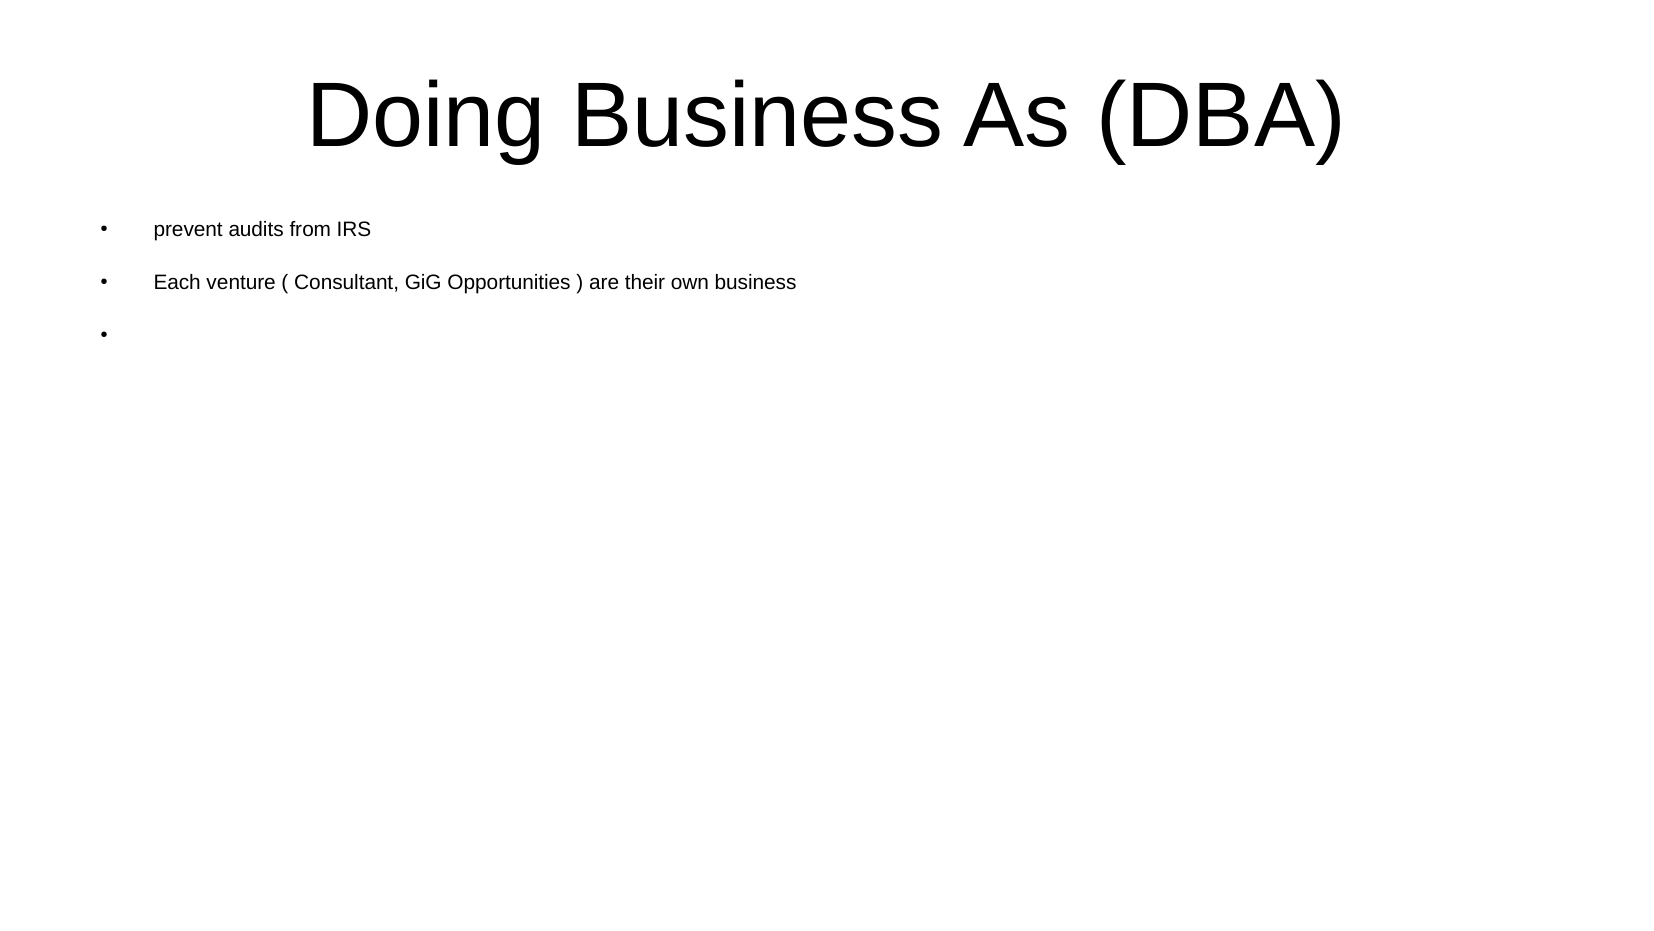

# Doing Business As (DBA)
prevent audits from IRS
Each venture ( Consultant, GiG Opportunities ) are their own business